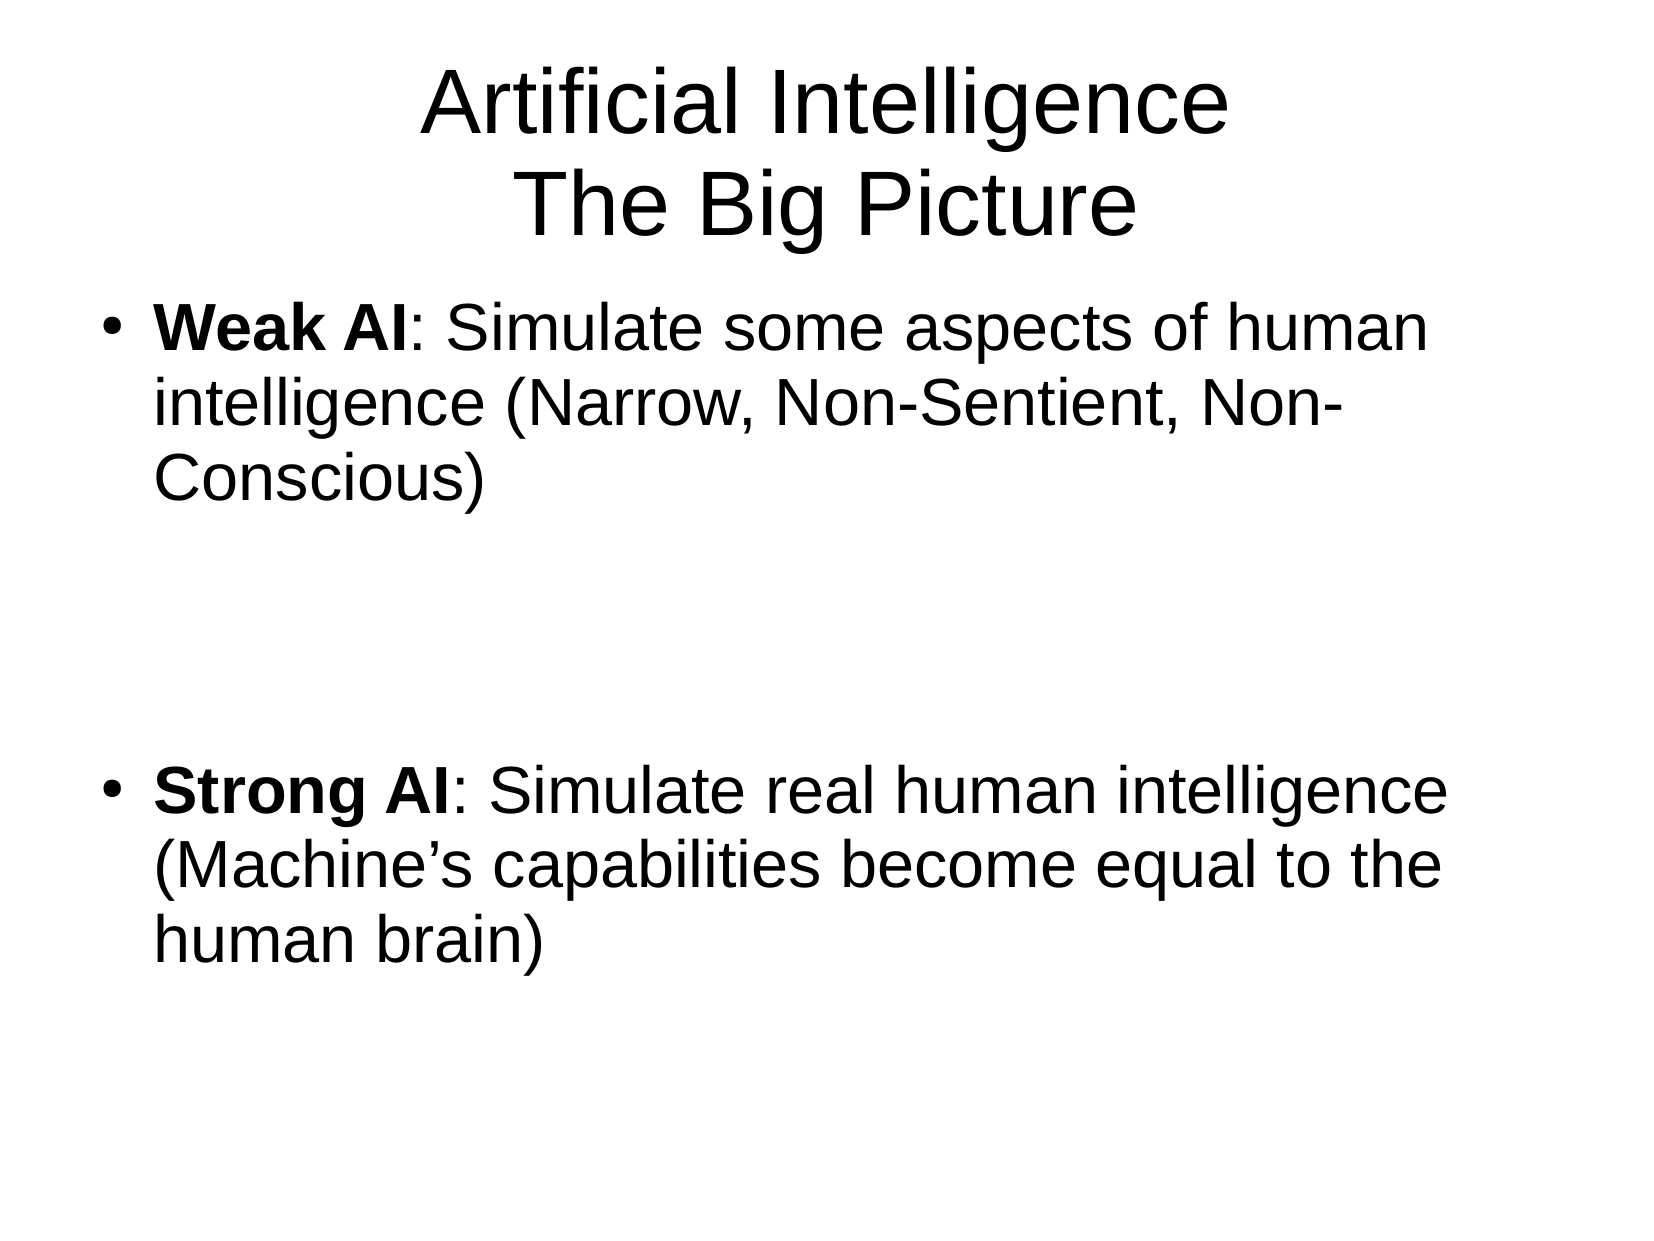

# Artificial Intelligence The Big Picture
Weak AI: Simulate some aspects of human intelligence (Narrow, Non-Sentient, Non-Conscious)
Strong AI: Simulate real human intelligence (Machine’s capabilities become equal to the human brain)